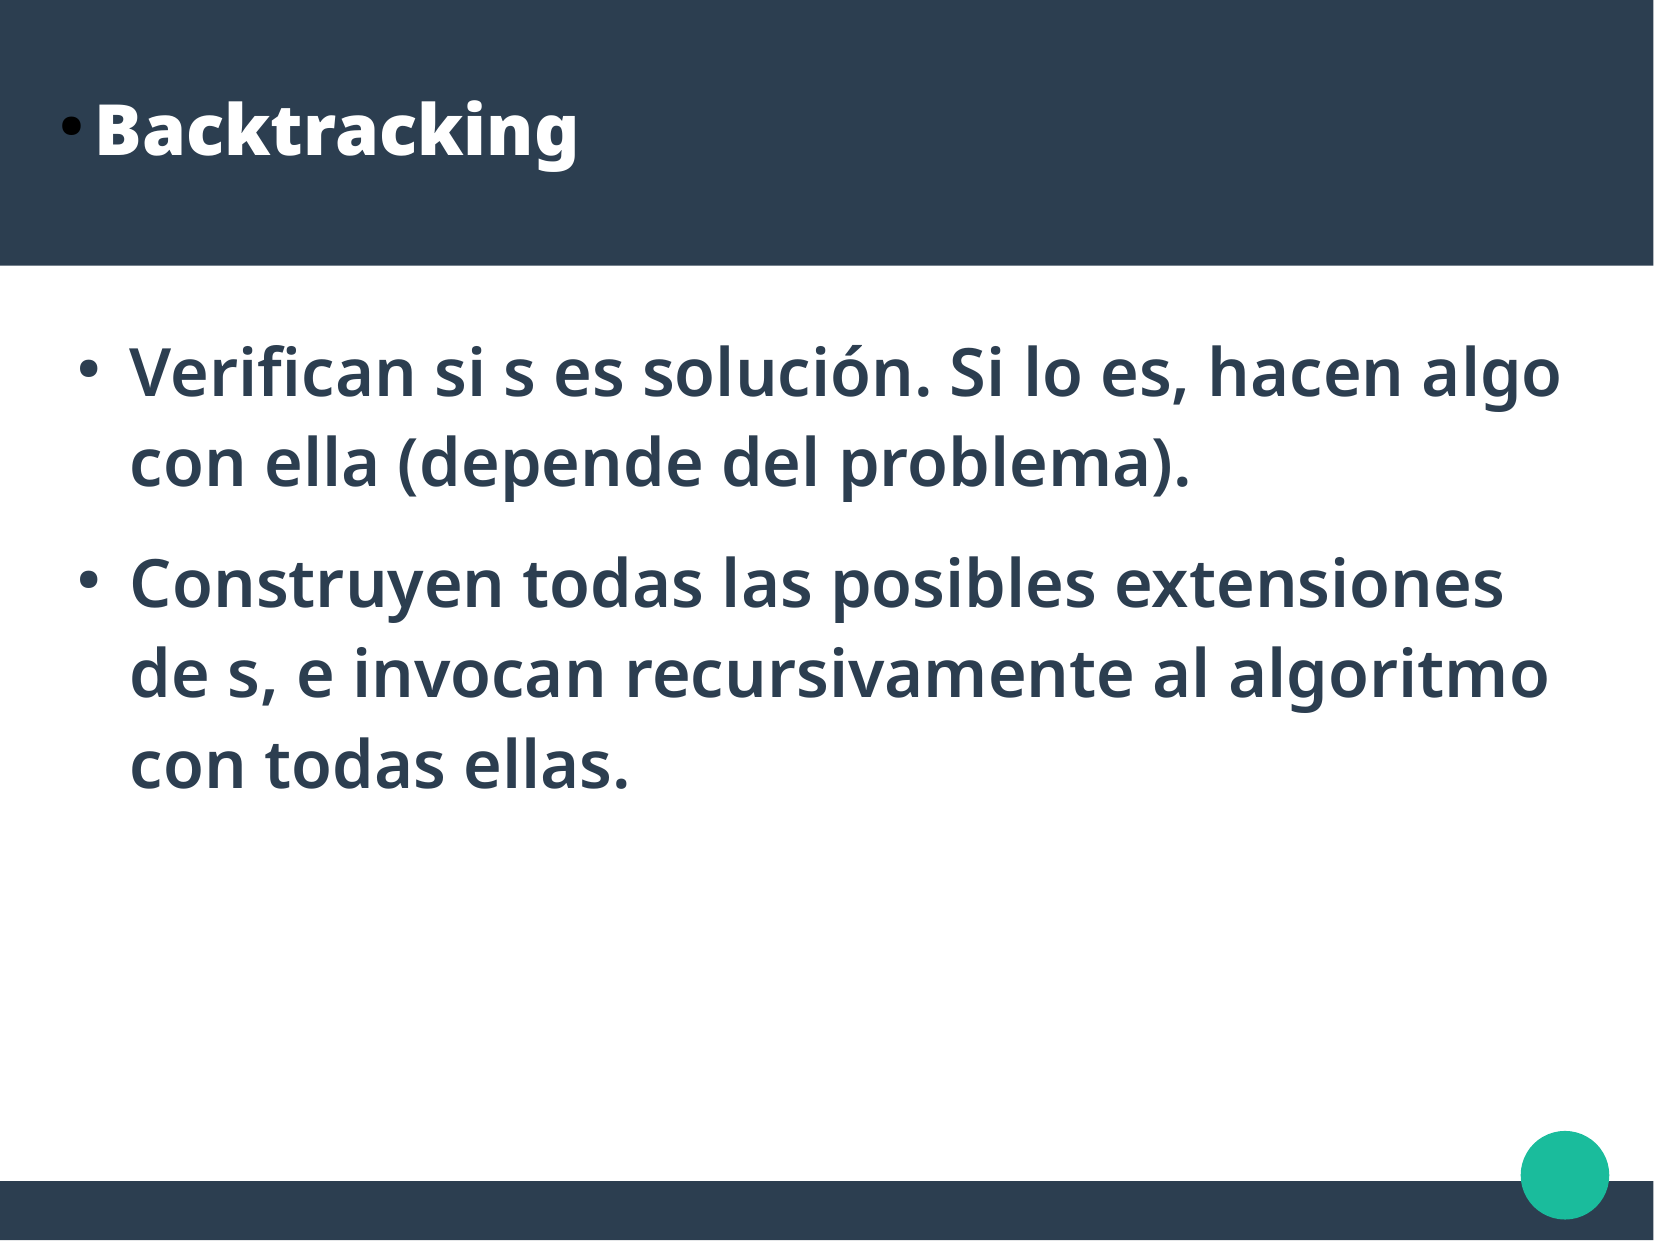

# Backtracking
Verifican si s es solución. Si lo es, hacen algo con ella (depende del problema).
Construyen todas las posibles extensiones de s, e invocan recursivamente al algoritmo con todas ellas.